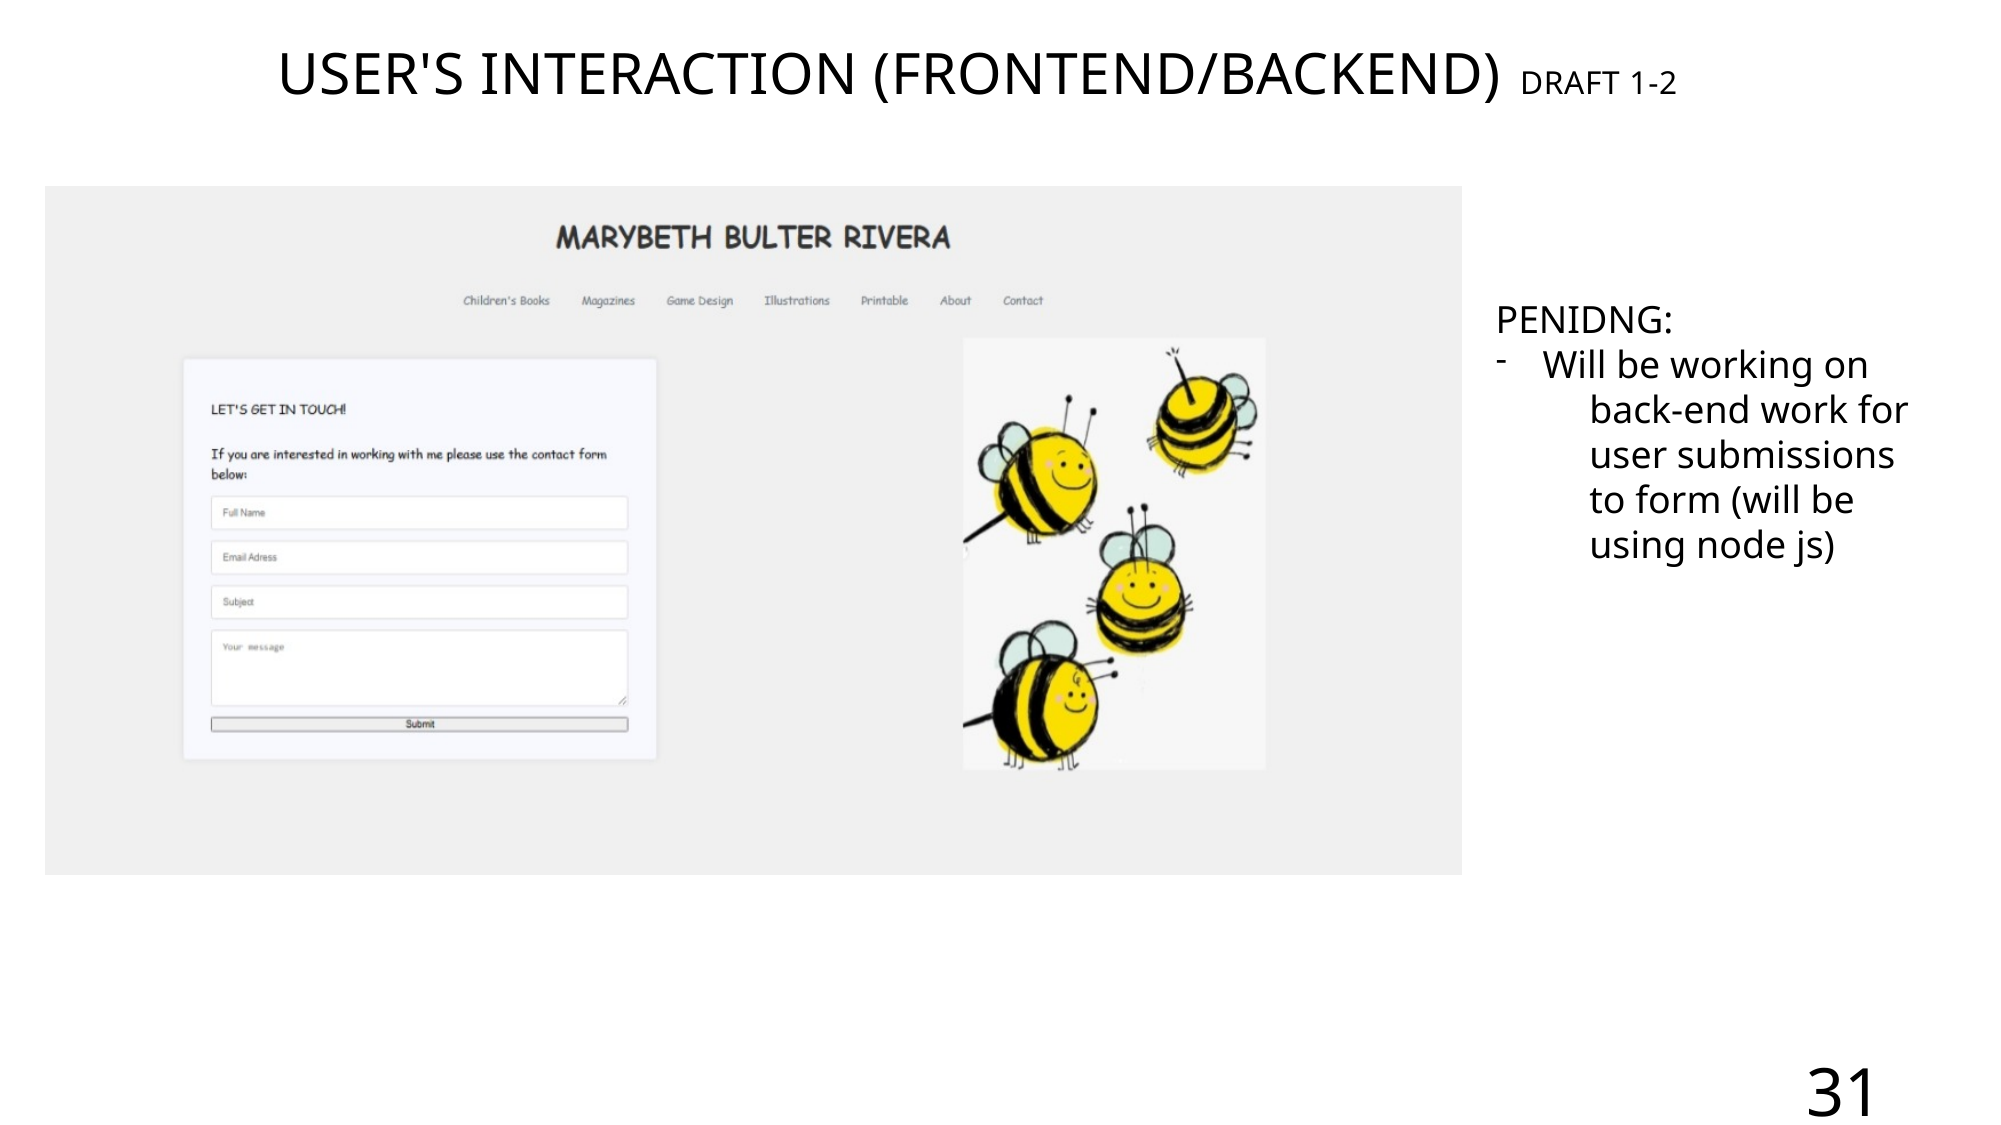

# USER'S Interaction (FRONTEND/Backend) DRAFT 1-2
PENIDNG:
Will be working on back-end work for user submissions to form (will be using node js)